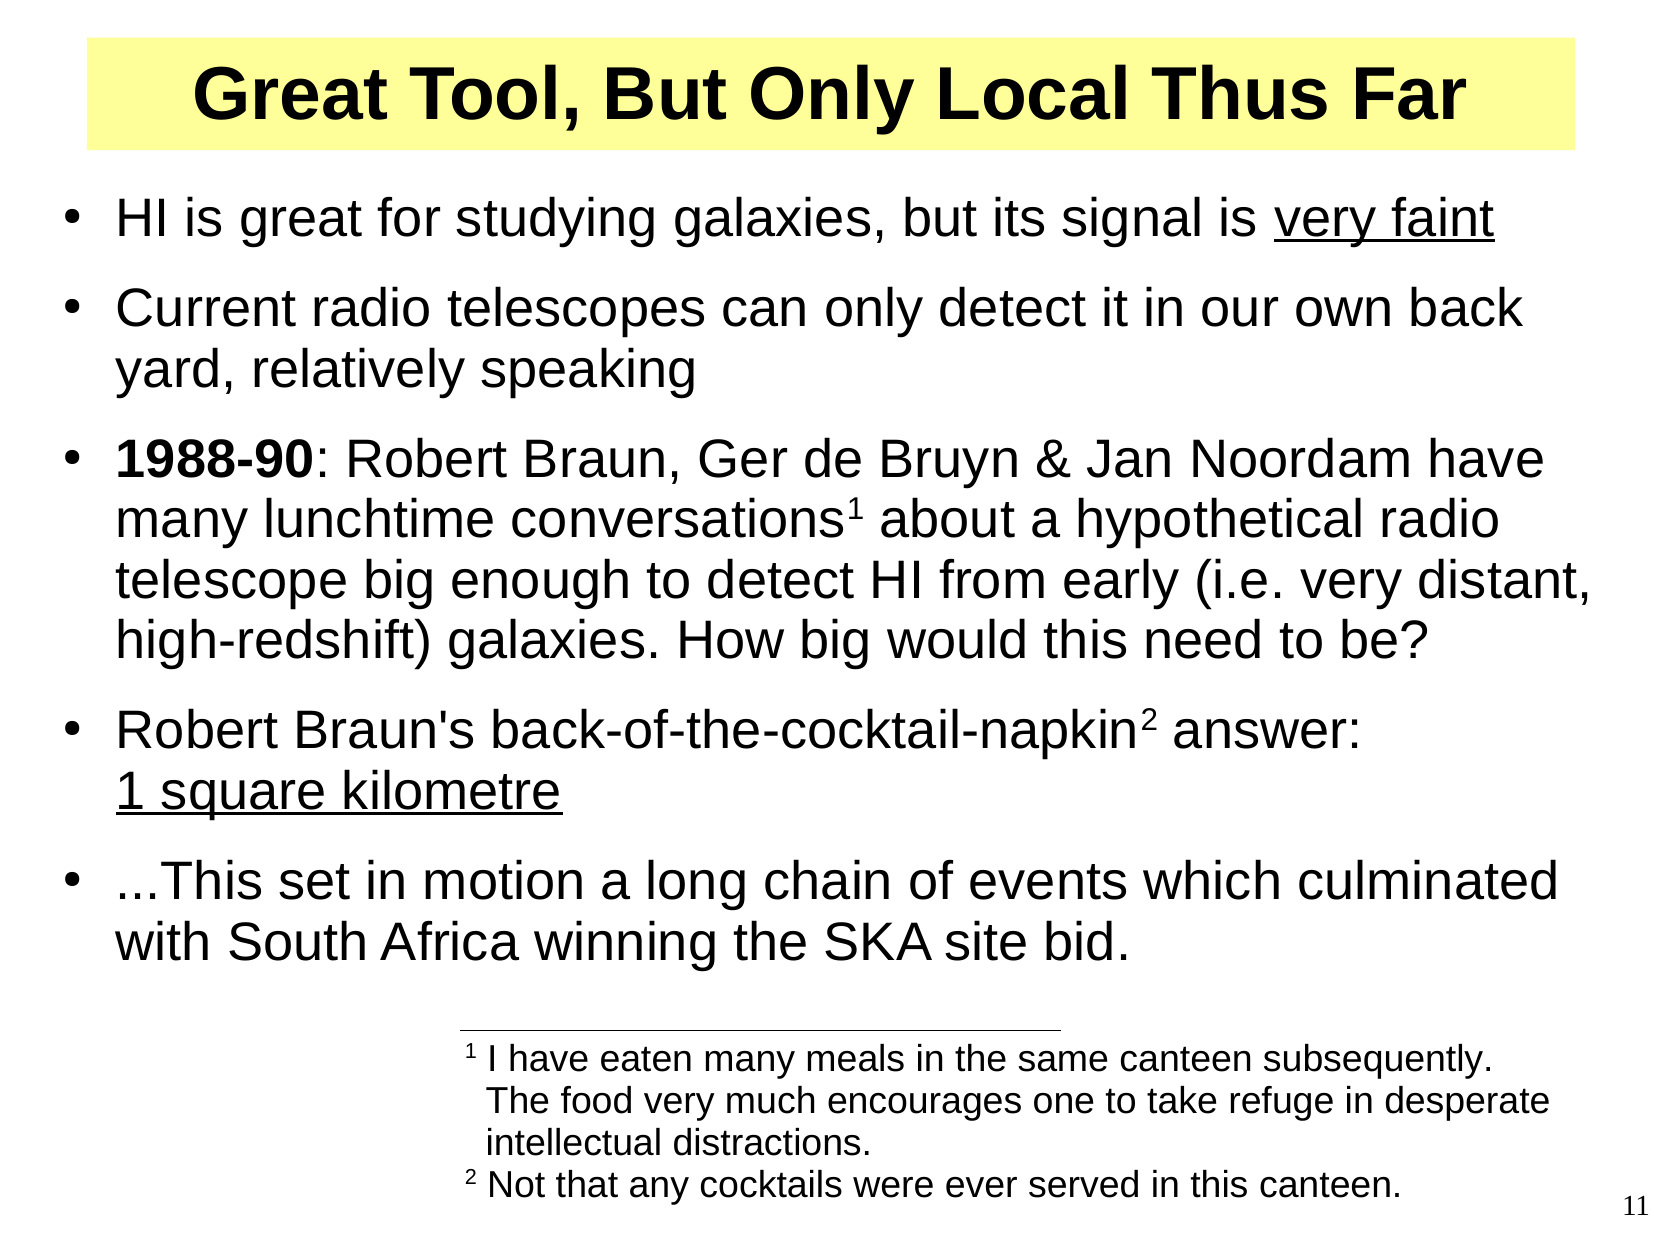

# Great Tool, But Only Local Thus Far
HI is great for studying galaxies, but its signal is very faint
Current radio telescopes can only detect it in our own back yard, relatively speaking
1988-90: Robert Braun, Ger de Bruyn & Jan Noordam have many lunchtime conversations1 about a hypothetical radio telescope big enough to detect HI from early (i.e. very distant, high-redshift) galaxies. How big would this need to be?
Robert Braun's back-of-the-cocktail-napkin2 answer:
1 square kilometre
...This set in motion a long chain of events which culminated with South Africa winning the SKA site bid.
1 I have eaten many meals in the same canteen subsequently.
 The food very much encourages one to take refuge in desperate
 intellectual distractions.
2 Not that any cocktails were ever served in this canteen.
11